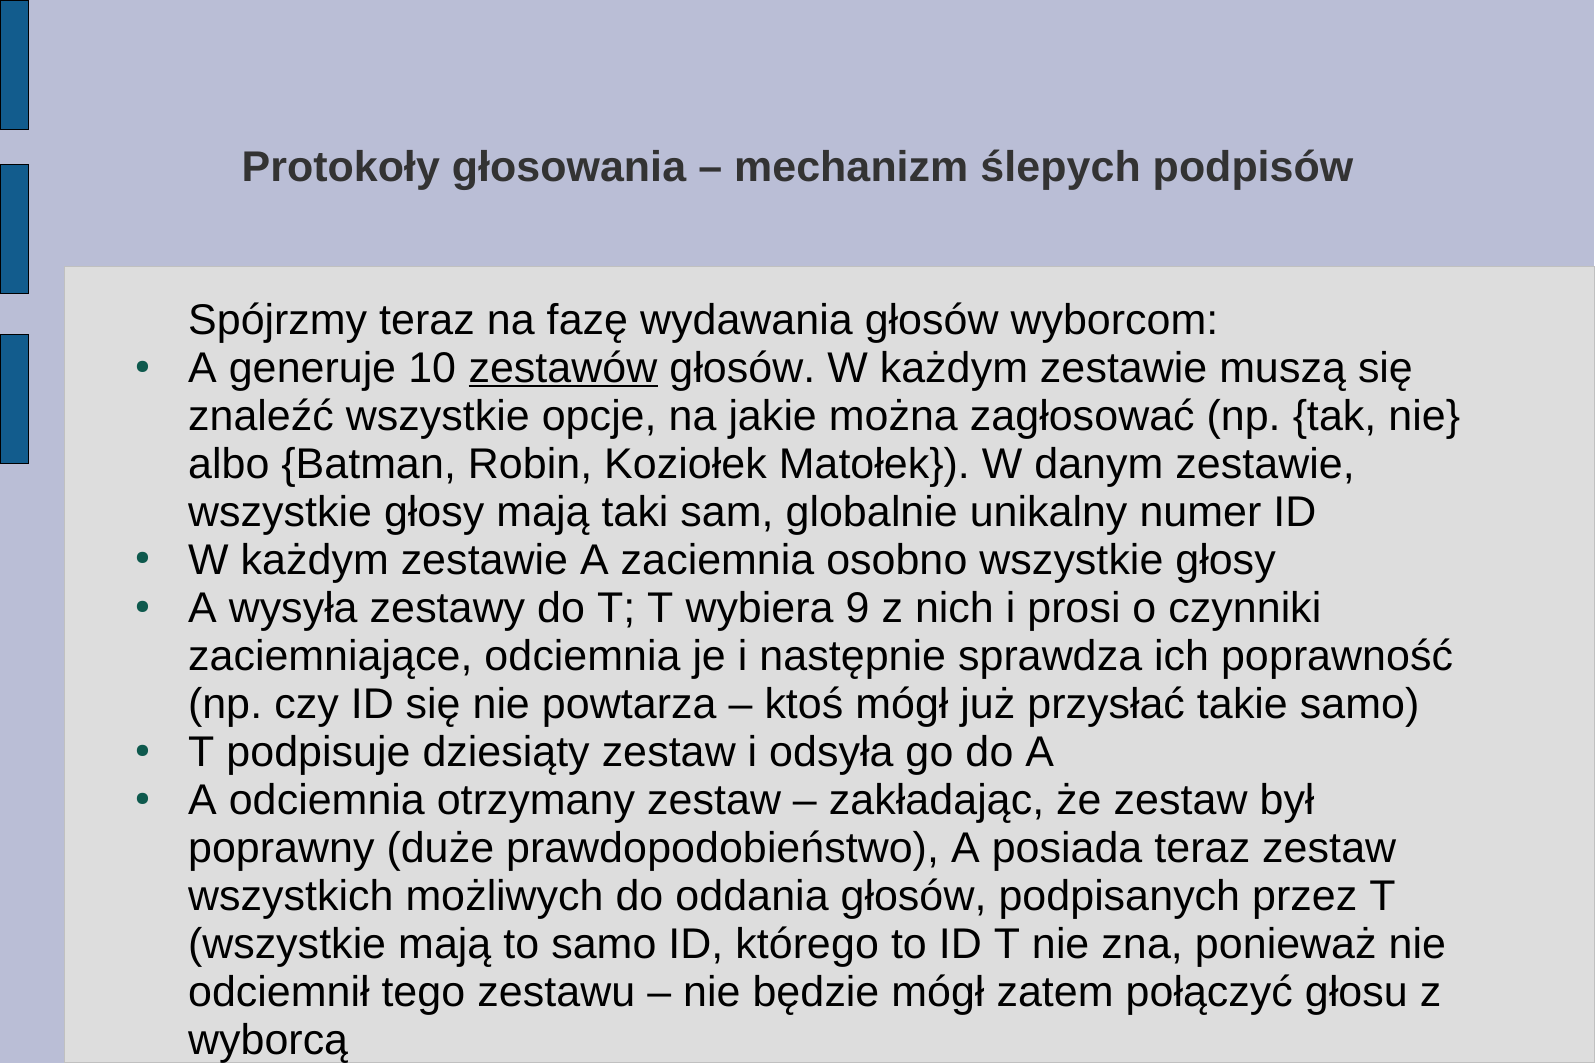

# Protokoły głosowania – mechanizm ślepych podpisów
Spójrzmy teraz na fazę wydawania głosów wyborcom:
A generuje 10 zestawów głosów. W każdym zestawie muszą się znaleźć wszystkie opcje, na jakie można zagłosować (np. {tak, nie} albo {Batman, Robin, Koziołek Matołek}). W danym zestawie, wszystkie głosy mają taki sam, globalnie unikalny numer ID
W każdym zestawie A zaciemnia osobno wszystkie głosy
A wysyła zestawy do T; T wybiera 9 z nich i prosi o czynniki zaciemniające, odciemnia je i następnie sprawdza ich poprawność (np. czy ID się nie powtarza – ktoś mógł już przysłać takie samo)
T podpisuje dziesiąty zestaw i odsyła go do A
A odciemnia otrzymany zestaw – zakładając, że zestaw był poprawny (duże prawdopodobieństwo), A posiada teraz zestaw wszystkich możliwych do oddania głosów, podpisanych przez T (wszystkie mają to samo ID, którego to ID T nie zna, ponieważ nie odciemnił tego zestawu – nie będzie mógł zatem połączyć głosu z wyborcą